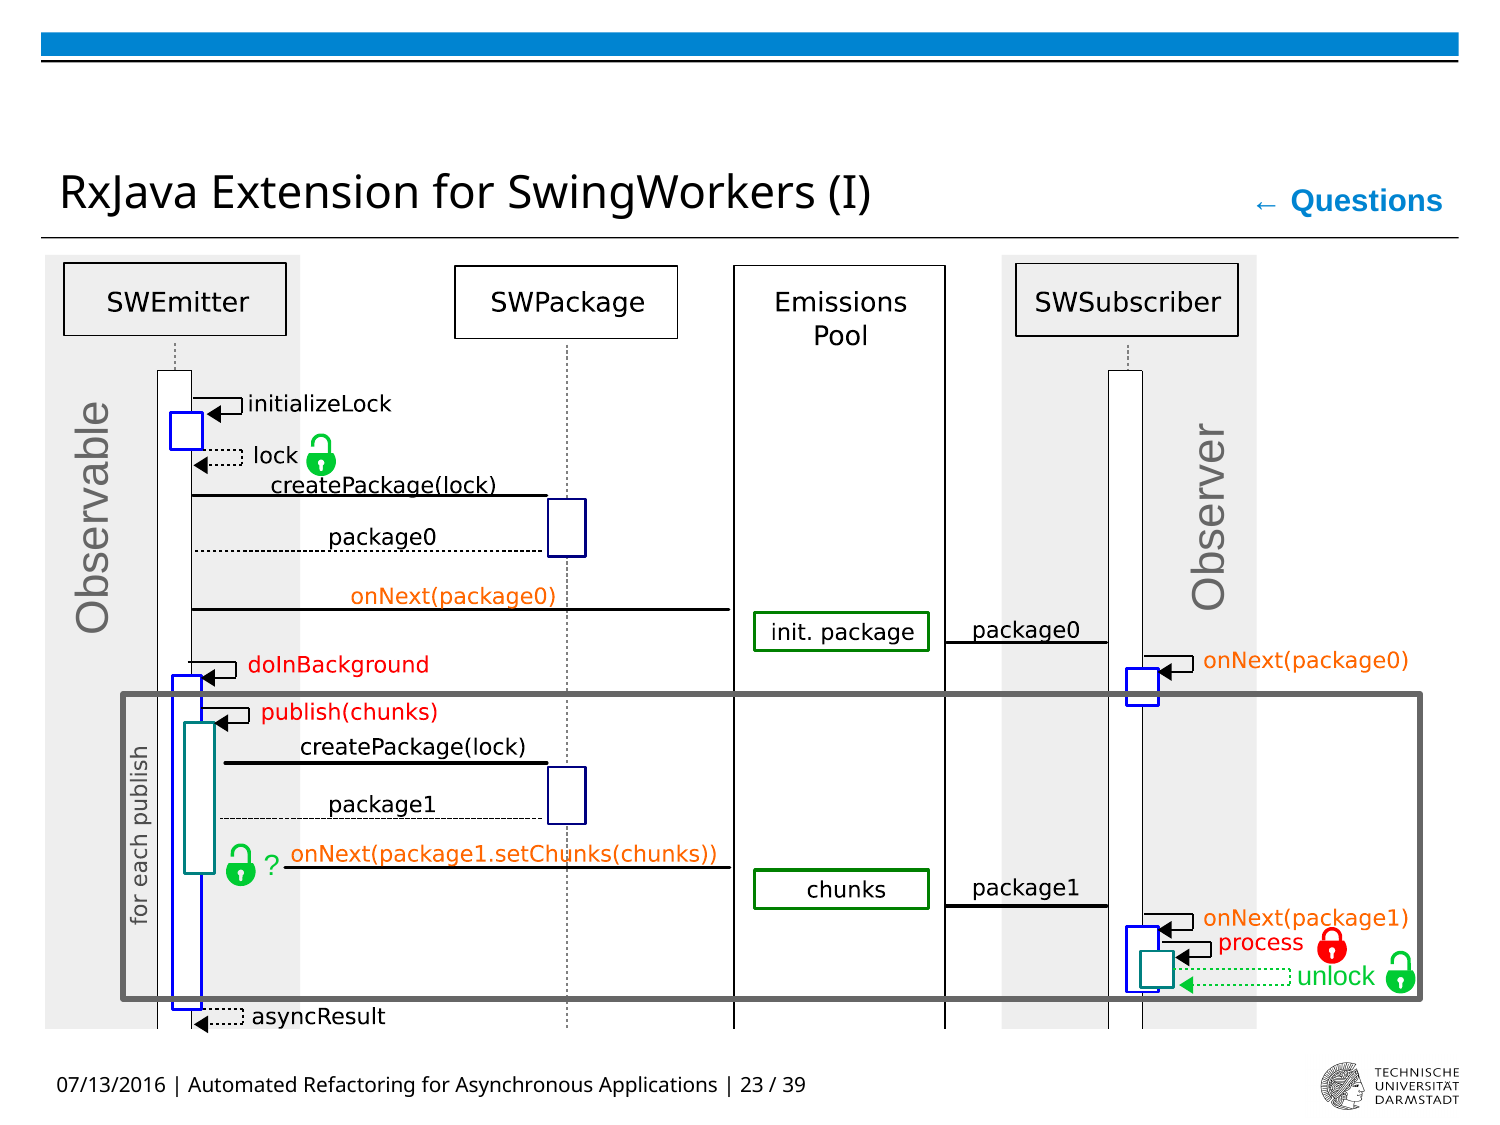

RxJava Extension for SwingWorkers (I)
← Questions
Observable
Observer
?
unlock